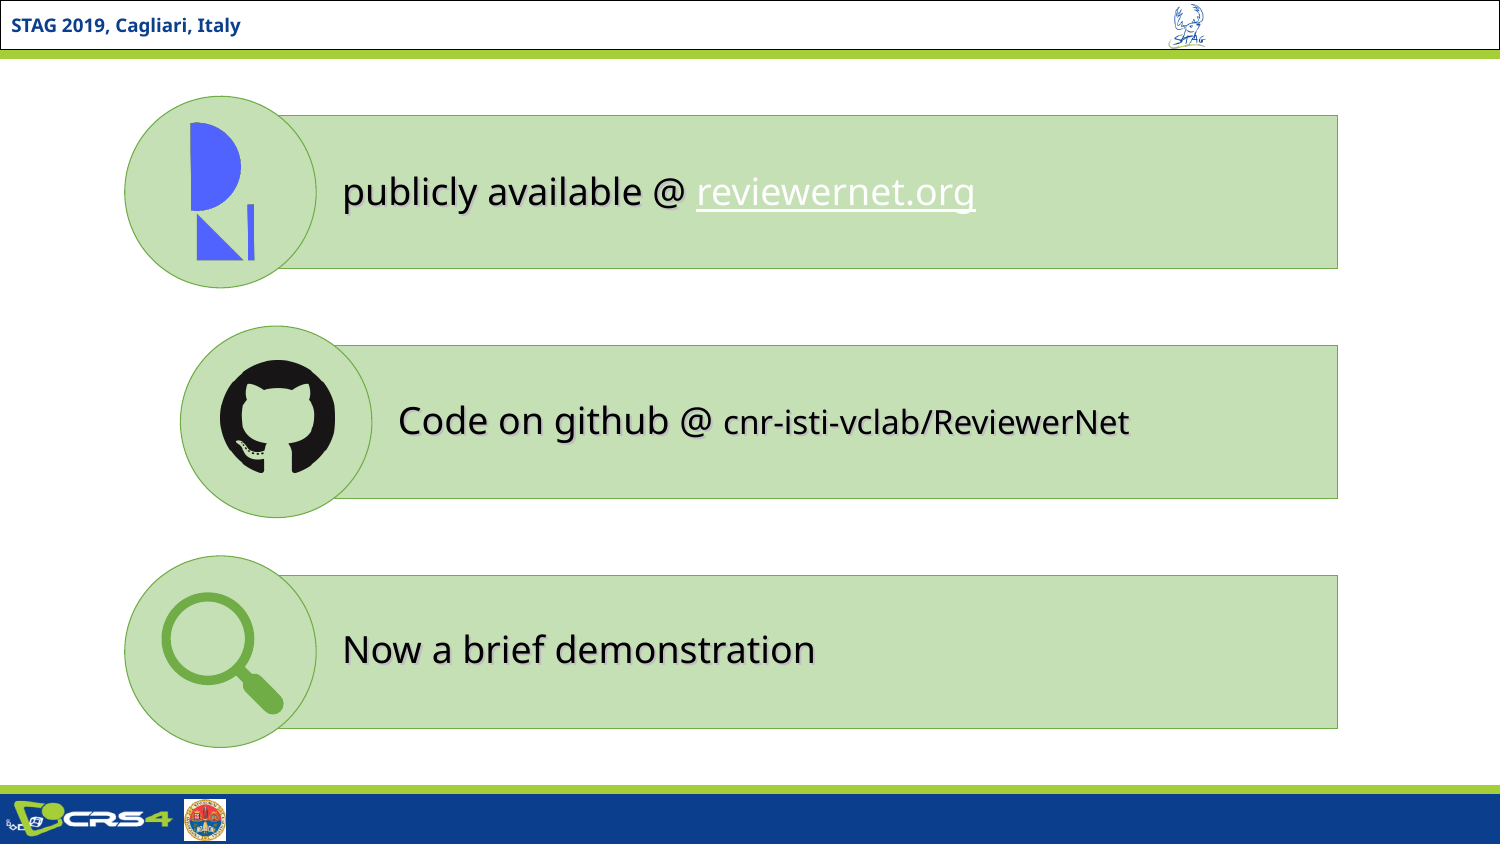

publicly available @ reviewernet.org
Code on github @ cnr-isti-vclab/ReviewerNet
Now a brief demonstration